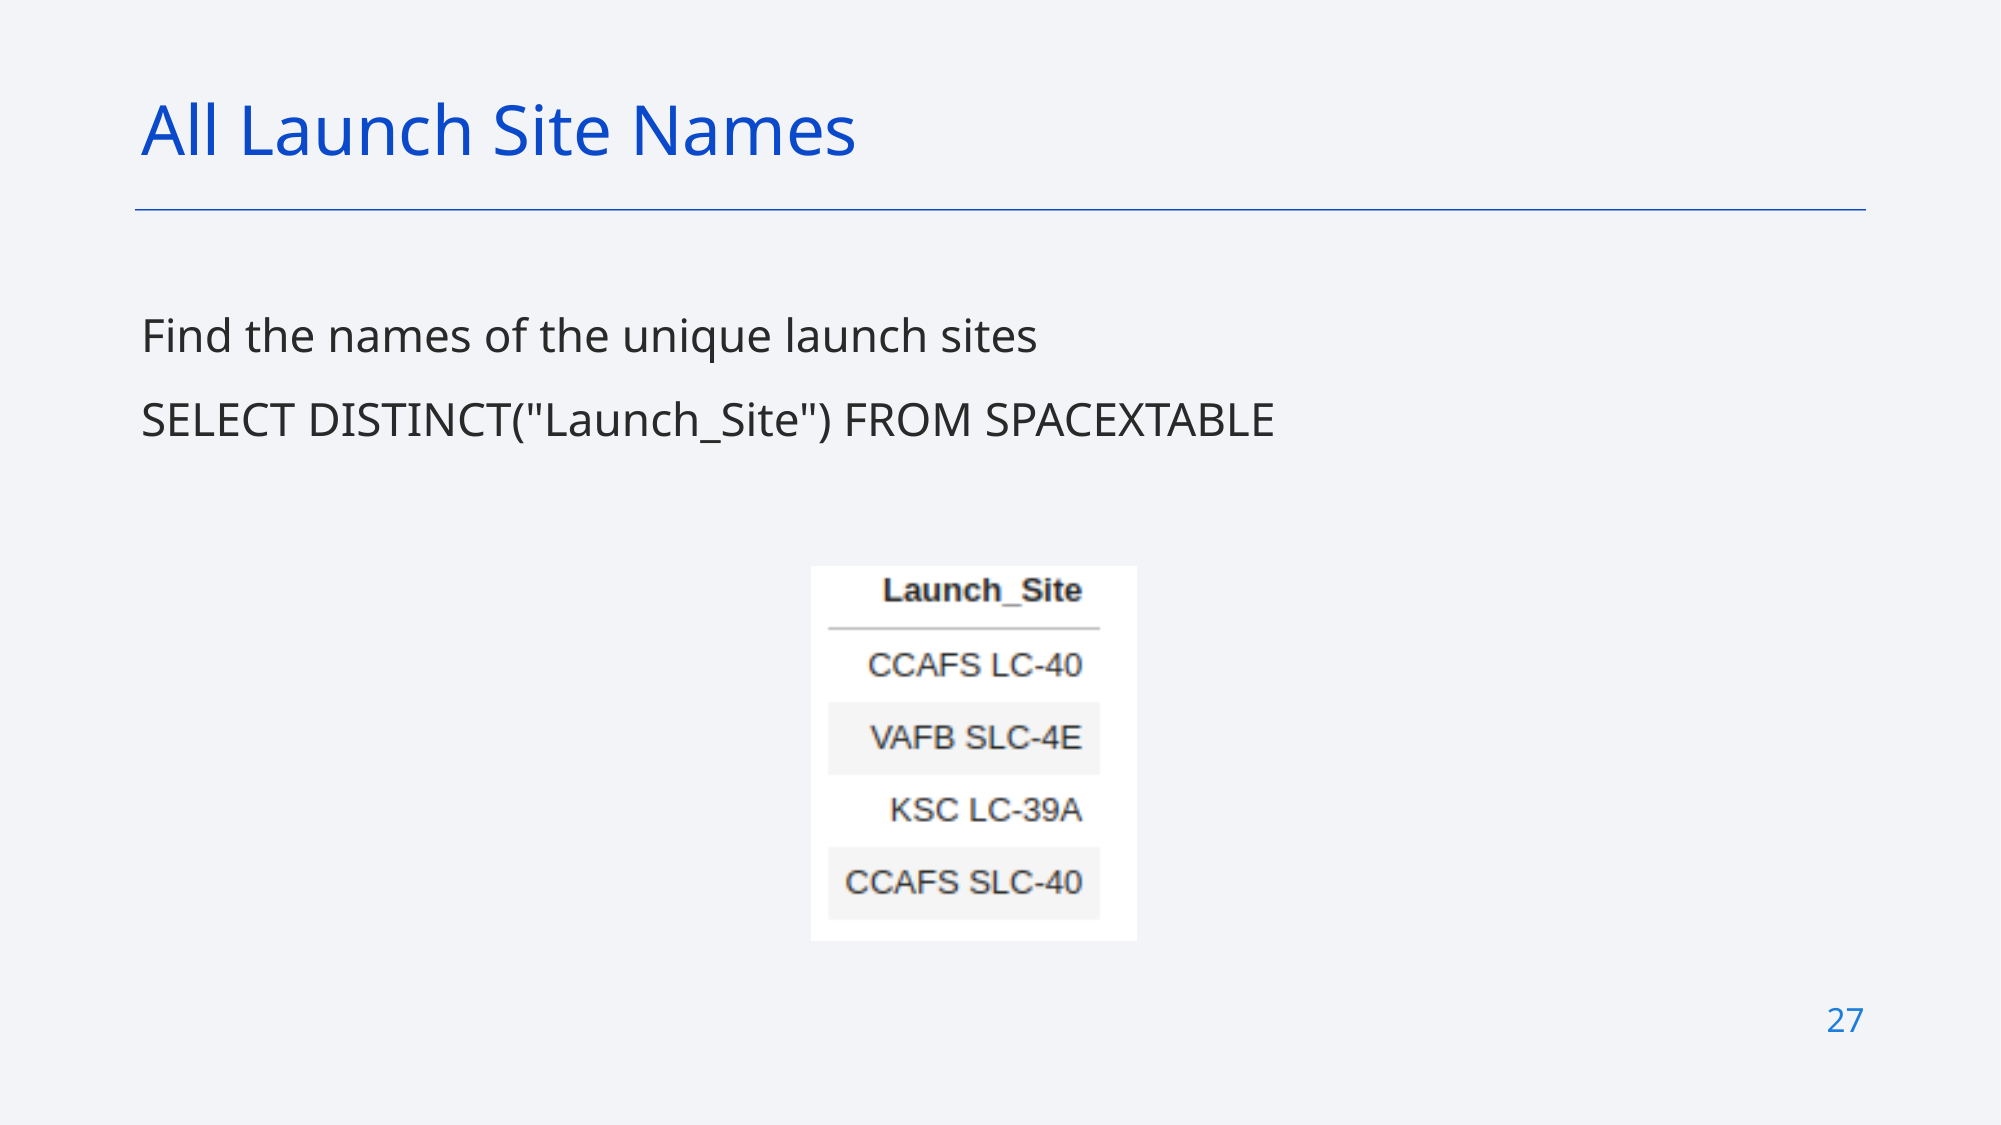

All Launch Site Names
# Find the names of the unique launch sites
SELECT DISTINCT("Launch_Site") FROM SPACEXTABLE
27